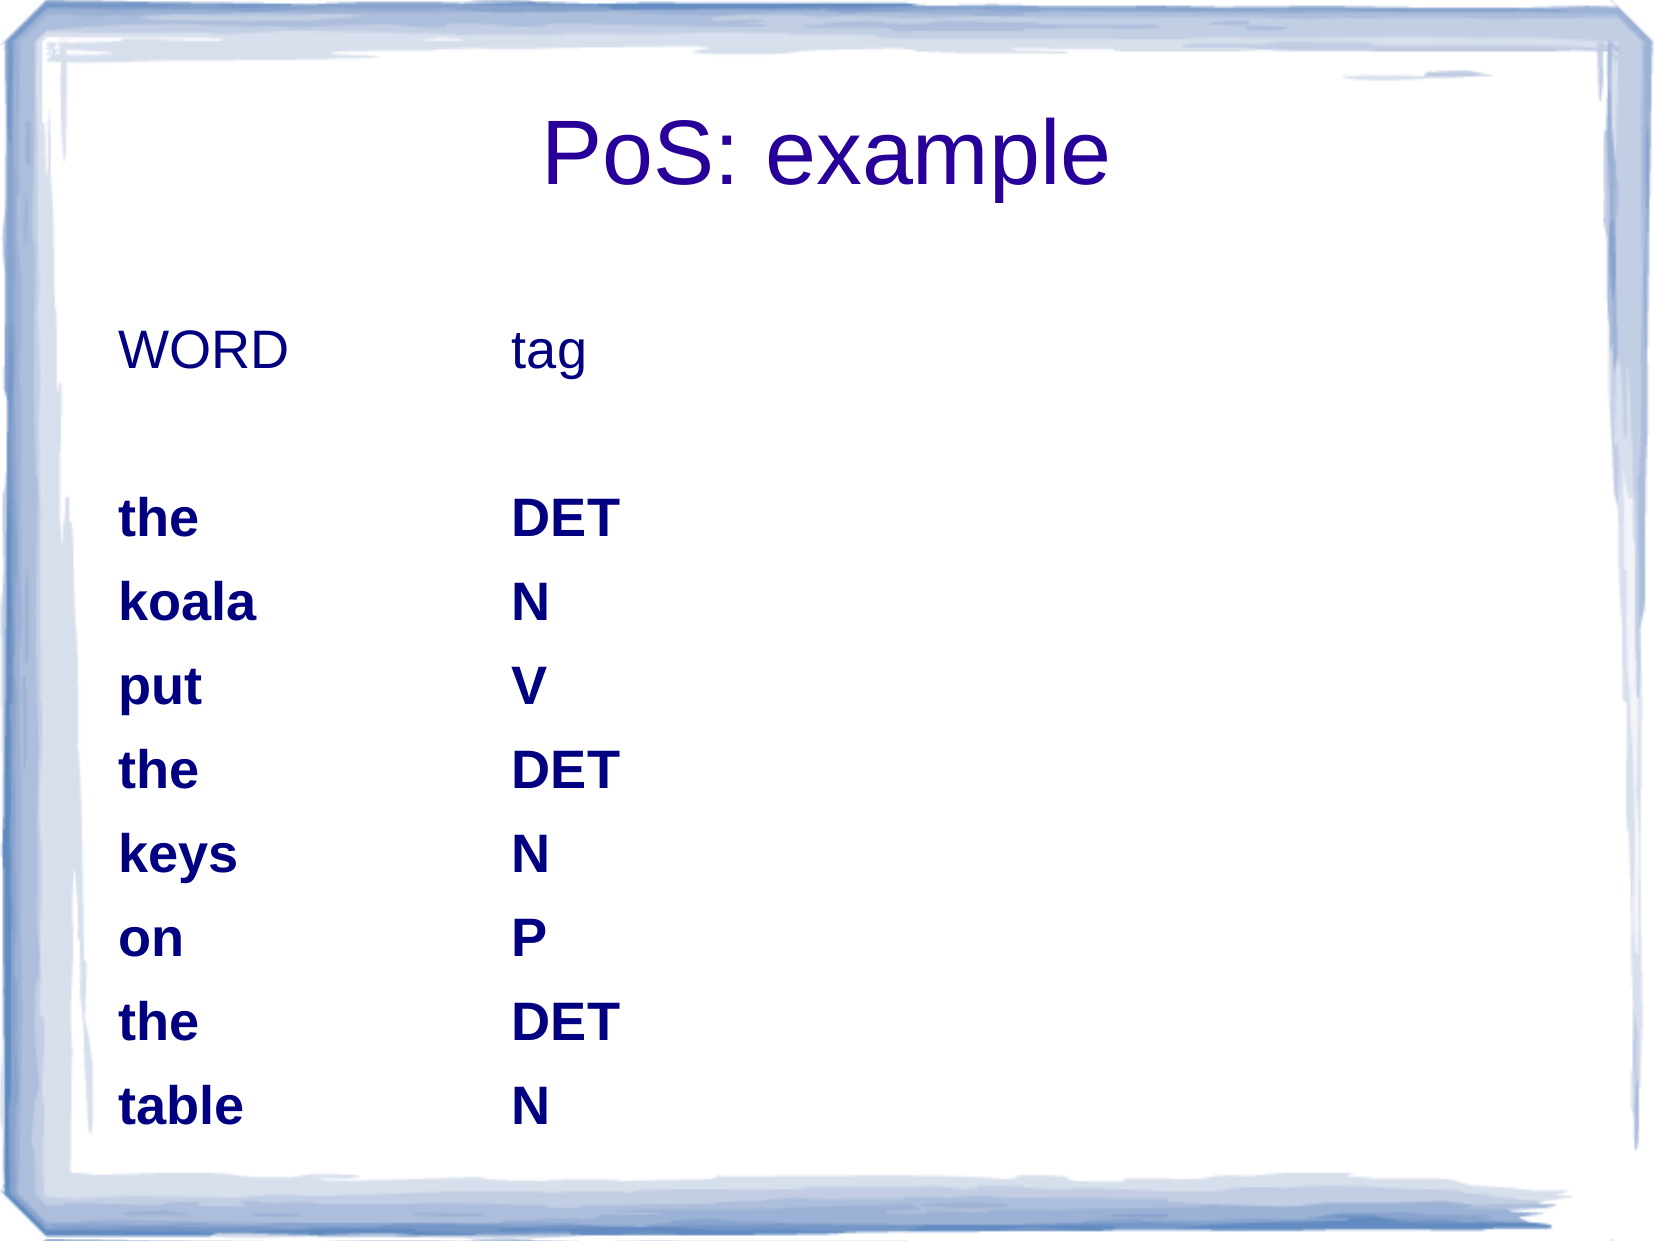

# PoS: example
WORD		tag
the			DET
koala		N
put 		V
the 		DET
keys		N
on			P
the			DET
table		N